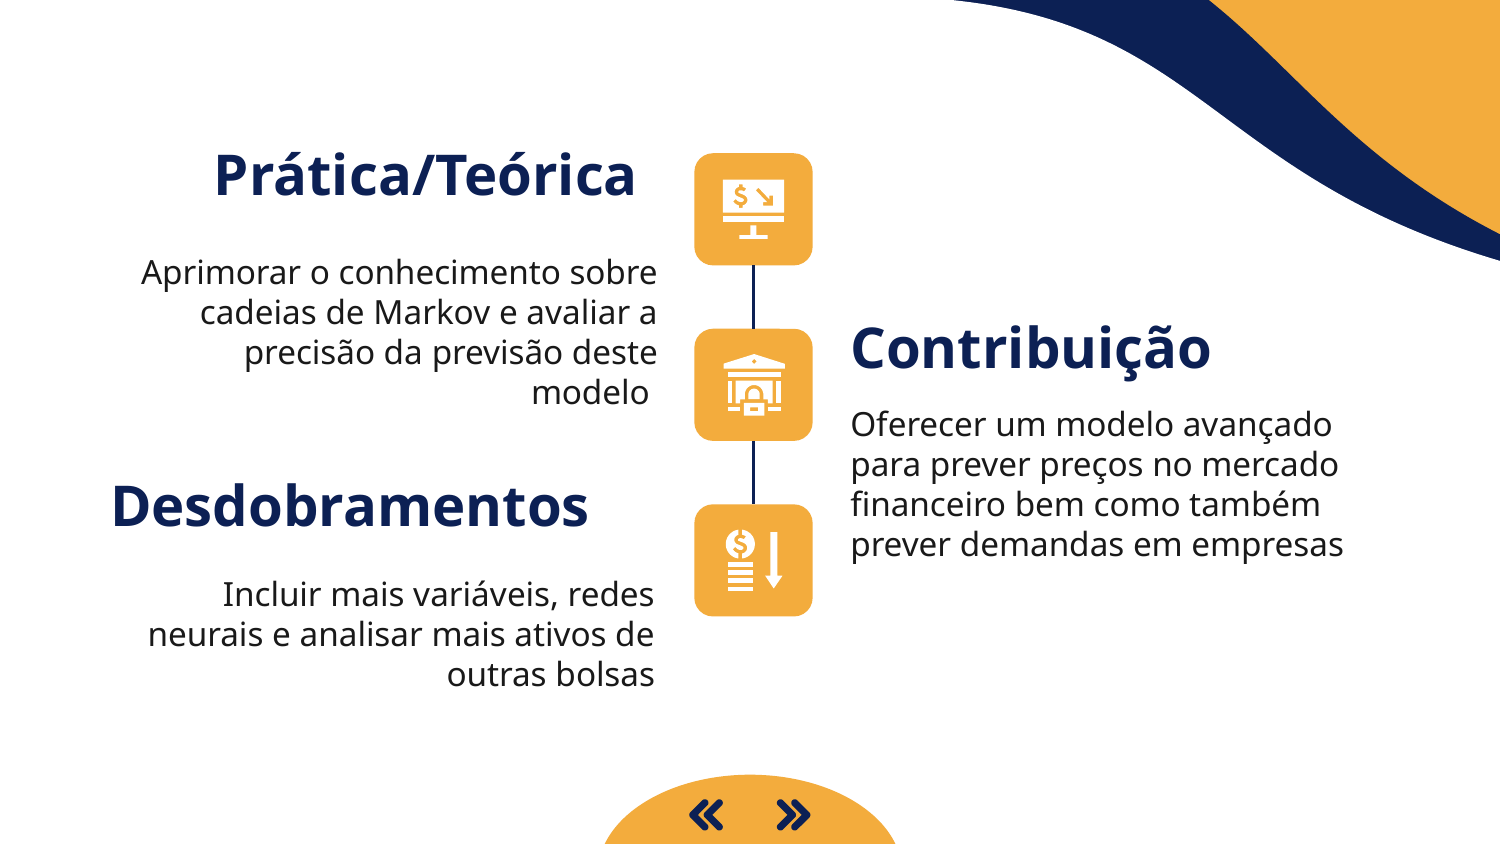

Prática/Teórica
Aprimorar o conhecimento sobre cadeias de Markov e avaliar a precisão da previsão deste modelo
Contribuição
Oferecer um modelo avançado para prever preços no mercado financeiro bem como também prever demandas em empresas
Desdobramentos
Incluir mais variáveis, redes neurais e analisar mais ativos de outras bolsas